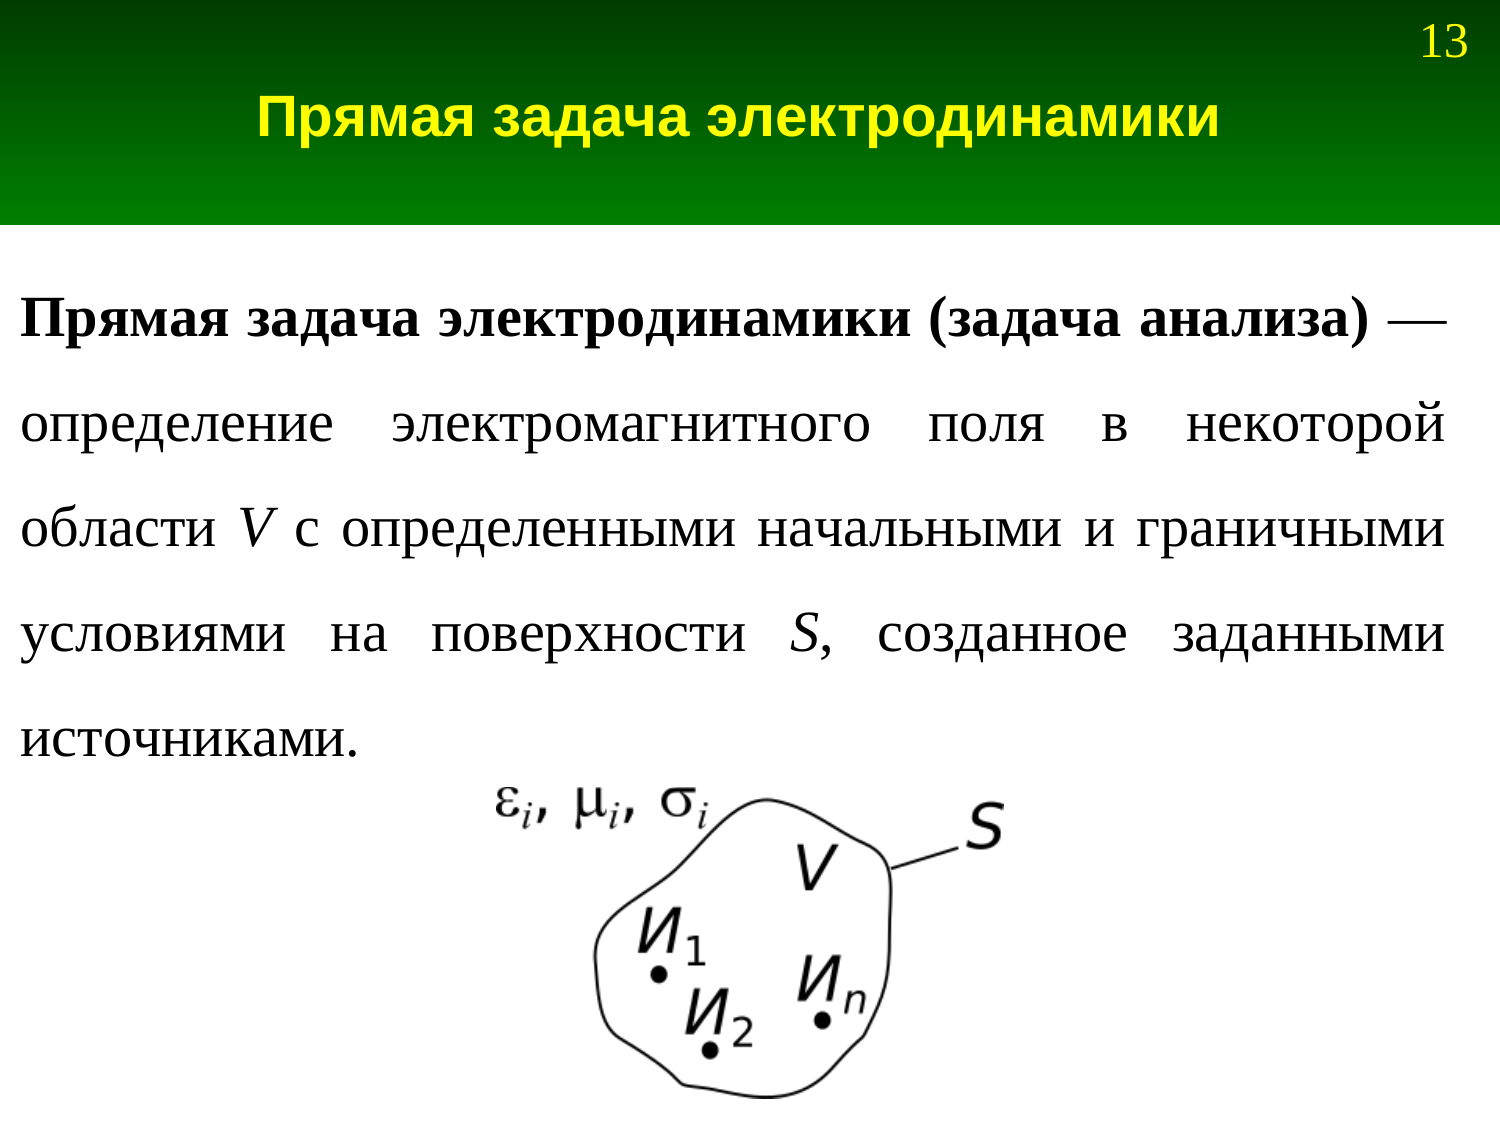

# Прямая задача электродинамики
Прямая задача электродинамики (задача анализа) — определение электромагнитного поля в некоторой области V с определенными начальными и граничными условиями на поверхности S, созданное заданными источниками.